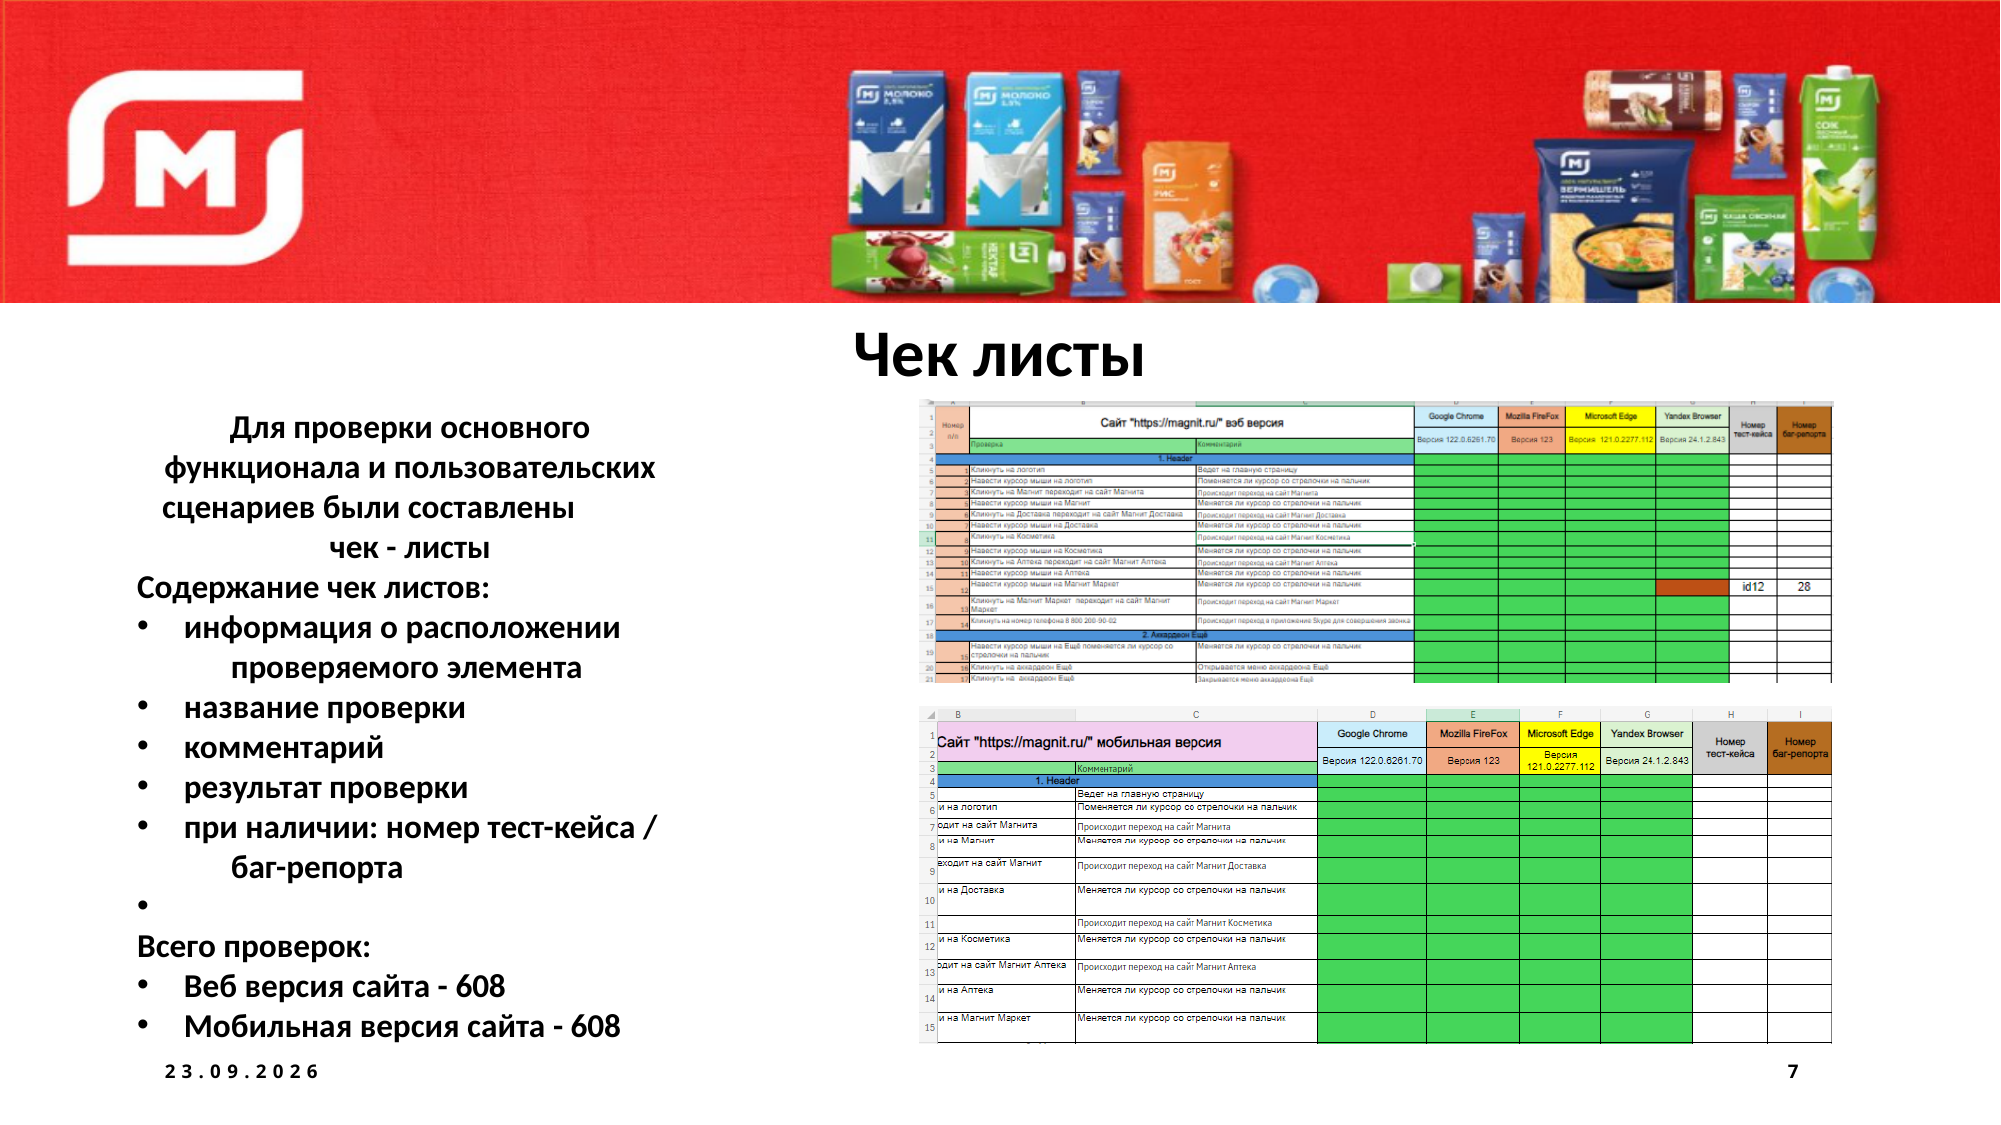

Чек листы
Для проверки основного функционала и пользовательских сценариев были составлены чек - листы
Содержание чек листов:
информация о расположении проверяемого элемента
название проверки
комментарий
результат проверки
при наличии: номер тест-кейса / баг-репорта
Всего проверок:
Веб версия сайта - 608
Мобильная версия сайта - 608